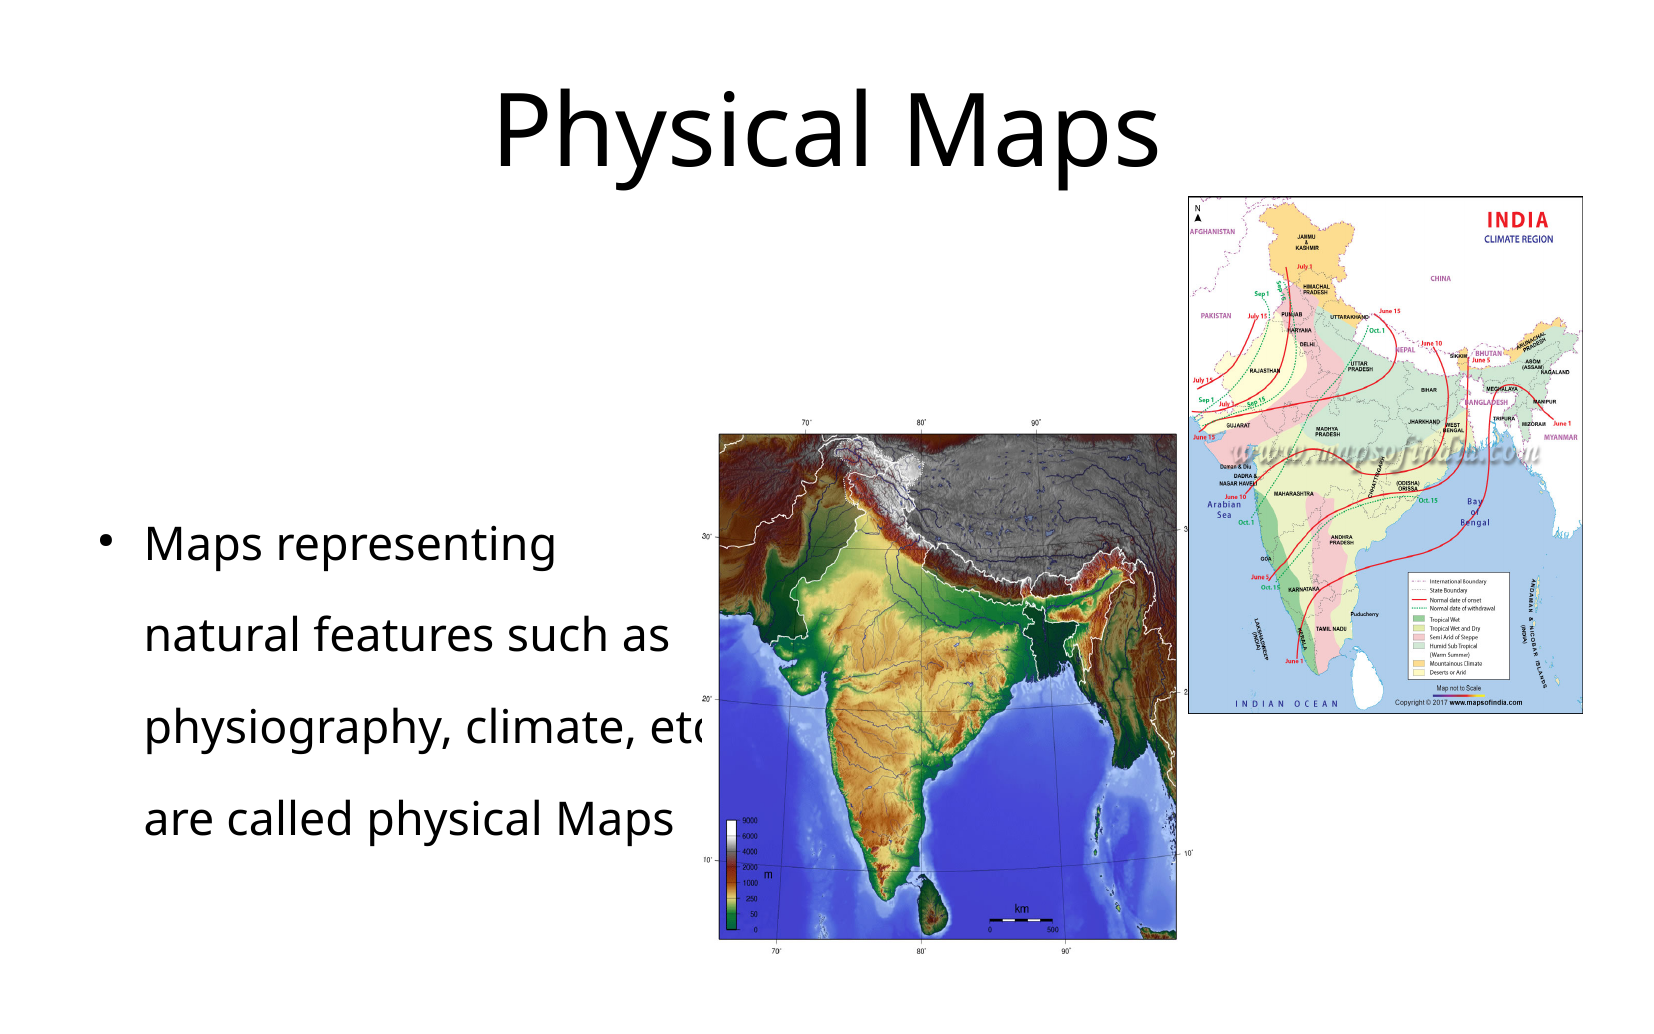

# Physical Maps‍
Maps representing
natural features such as
physiography, climate, etc.
are called physical Maps